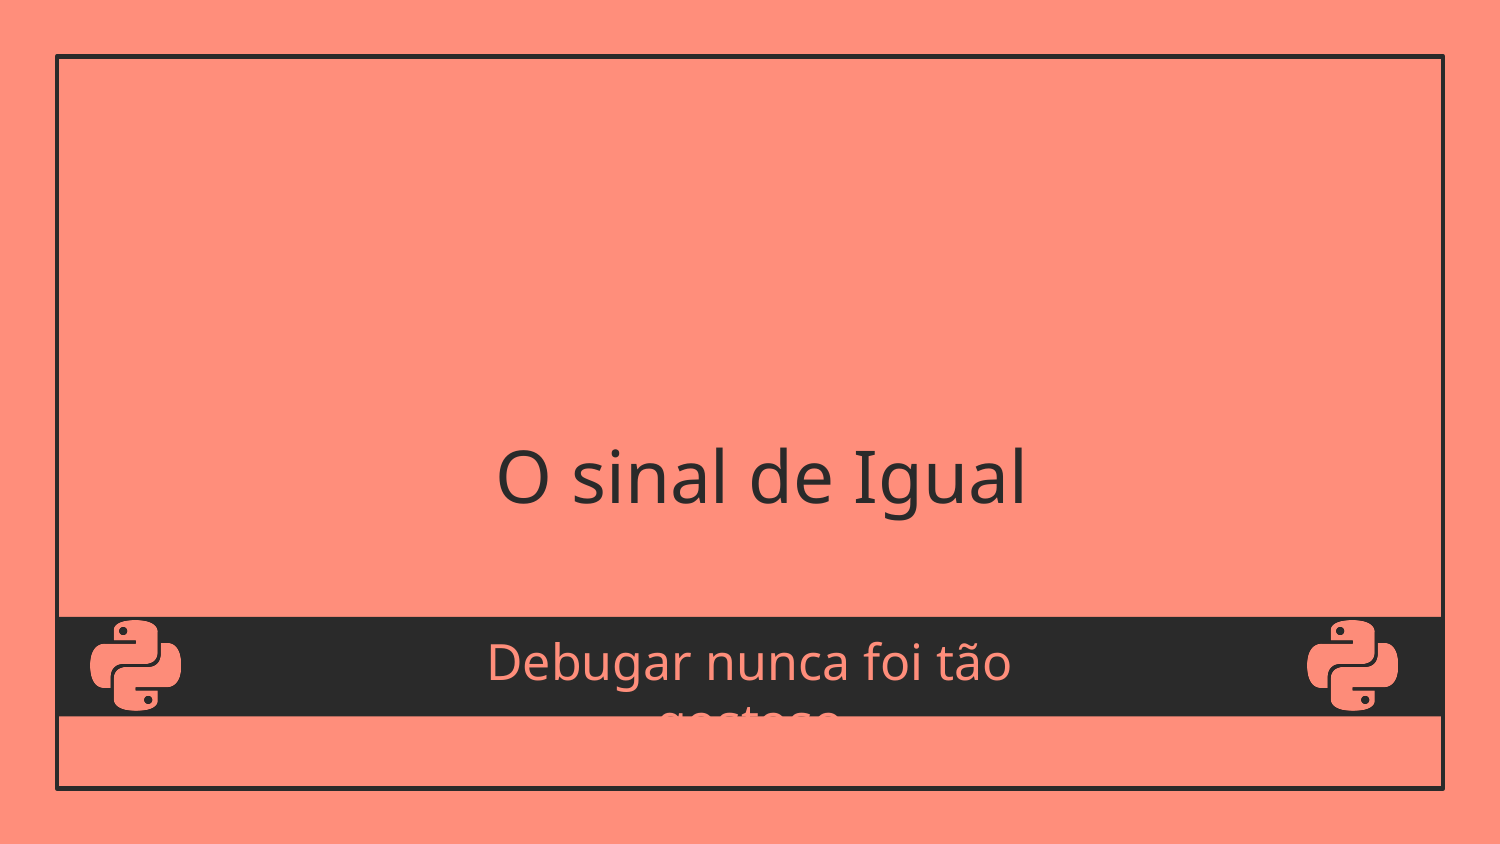

O sinal de Igual
# Debugar nunca foi tão gostoso